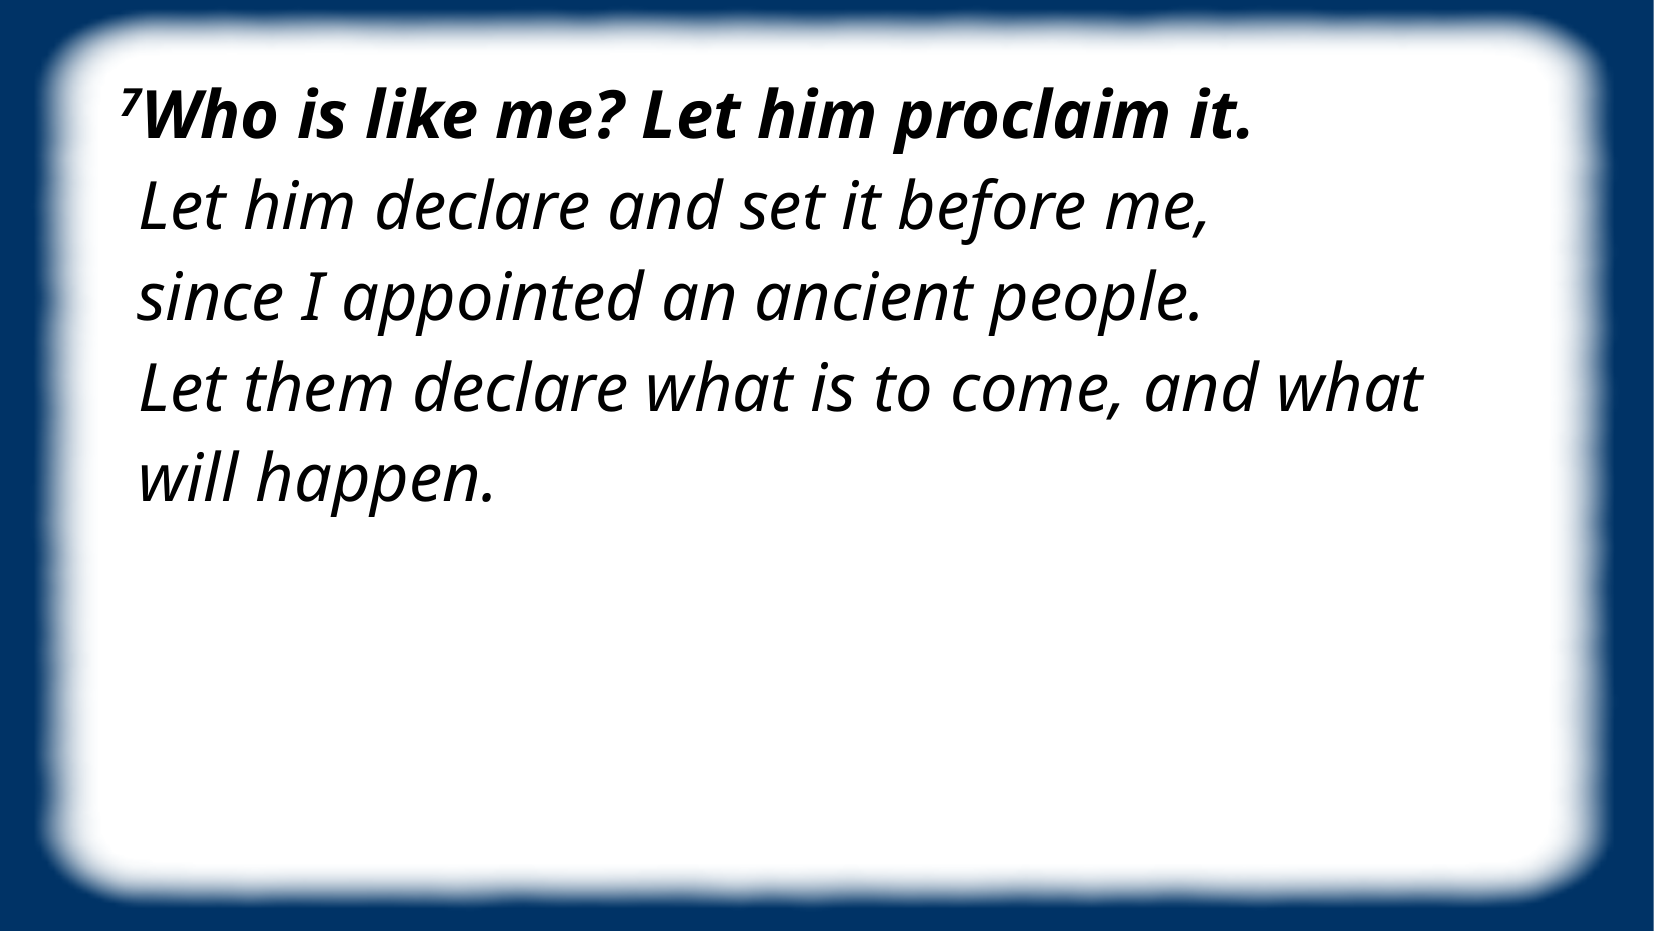

7Who is like me? Let him proclaim it.
Let him declare and set it before me,
 since I appointed an ancient people.
Let them declare what is to come, and what will happen.